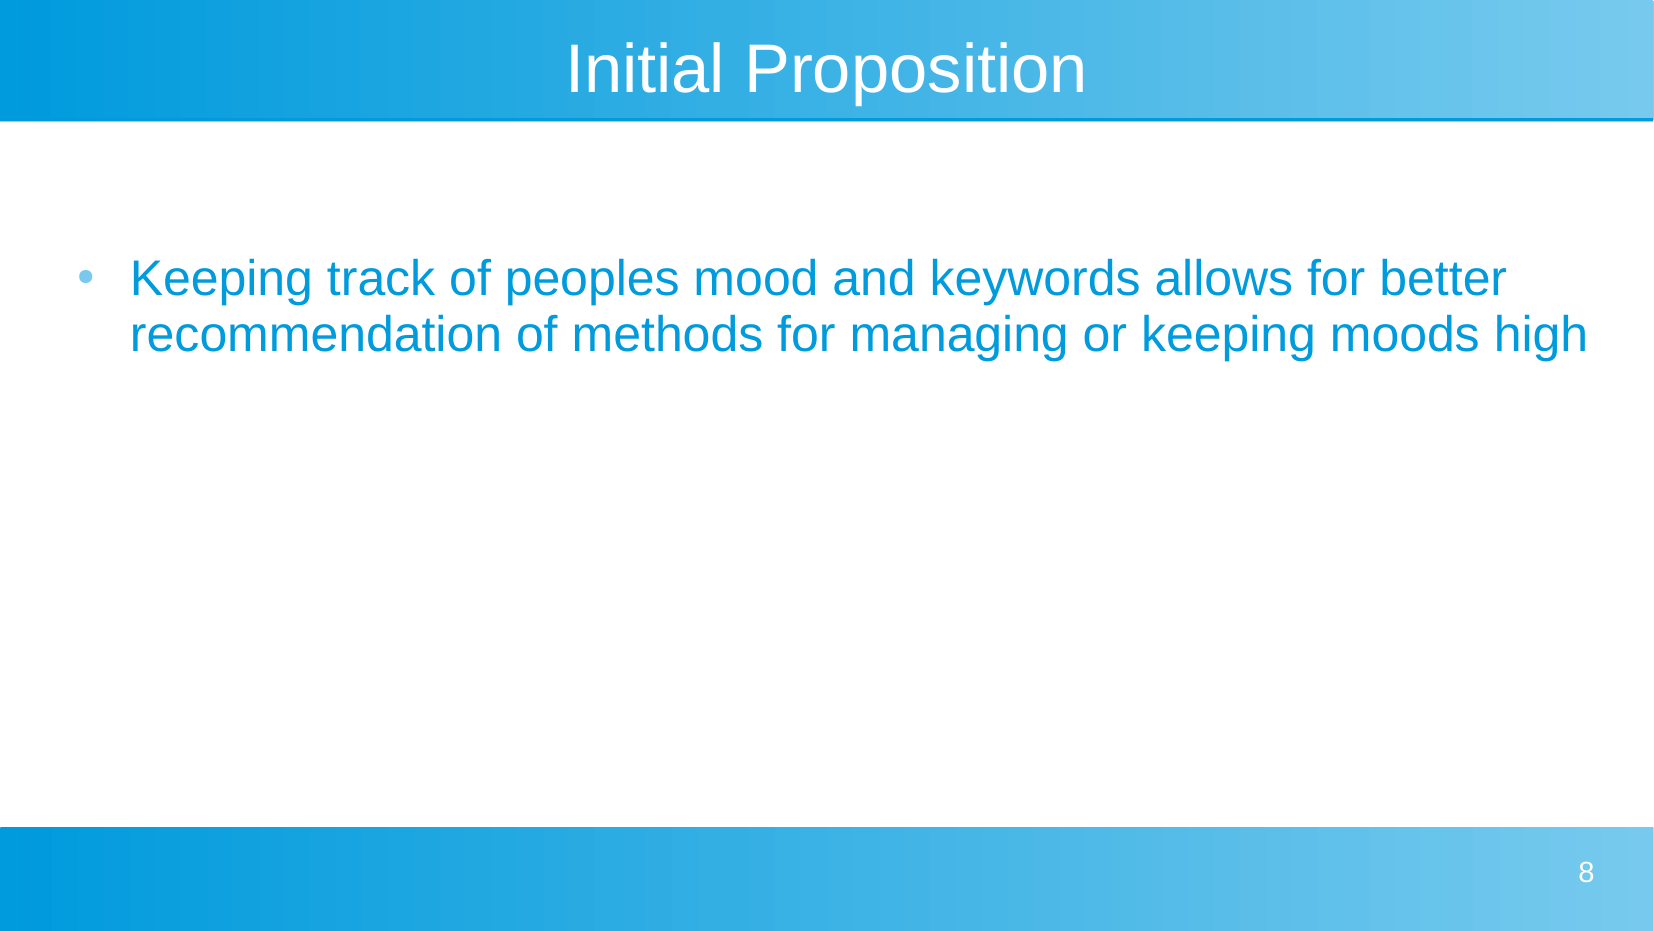

# Initial Proposition
Keeping track of peoples mood and keywords allows for better recommendation of methods for managing or keeping moods high
8